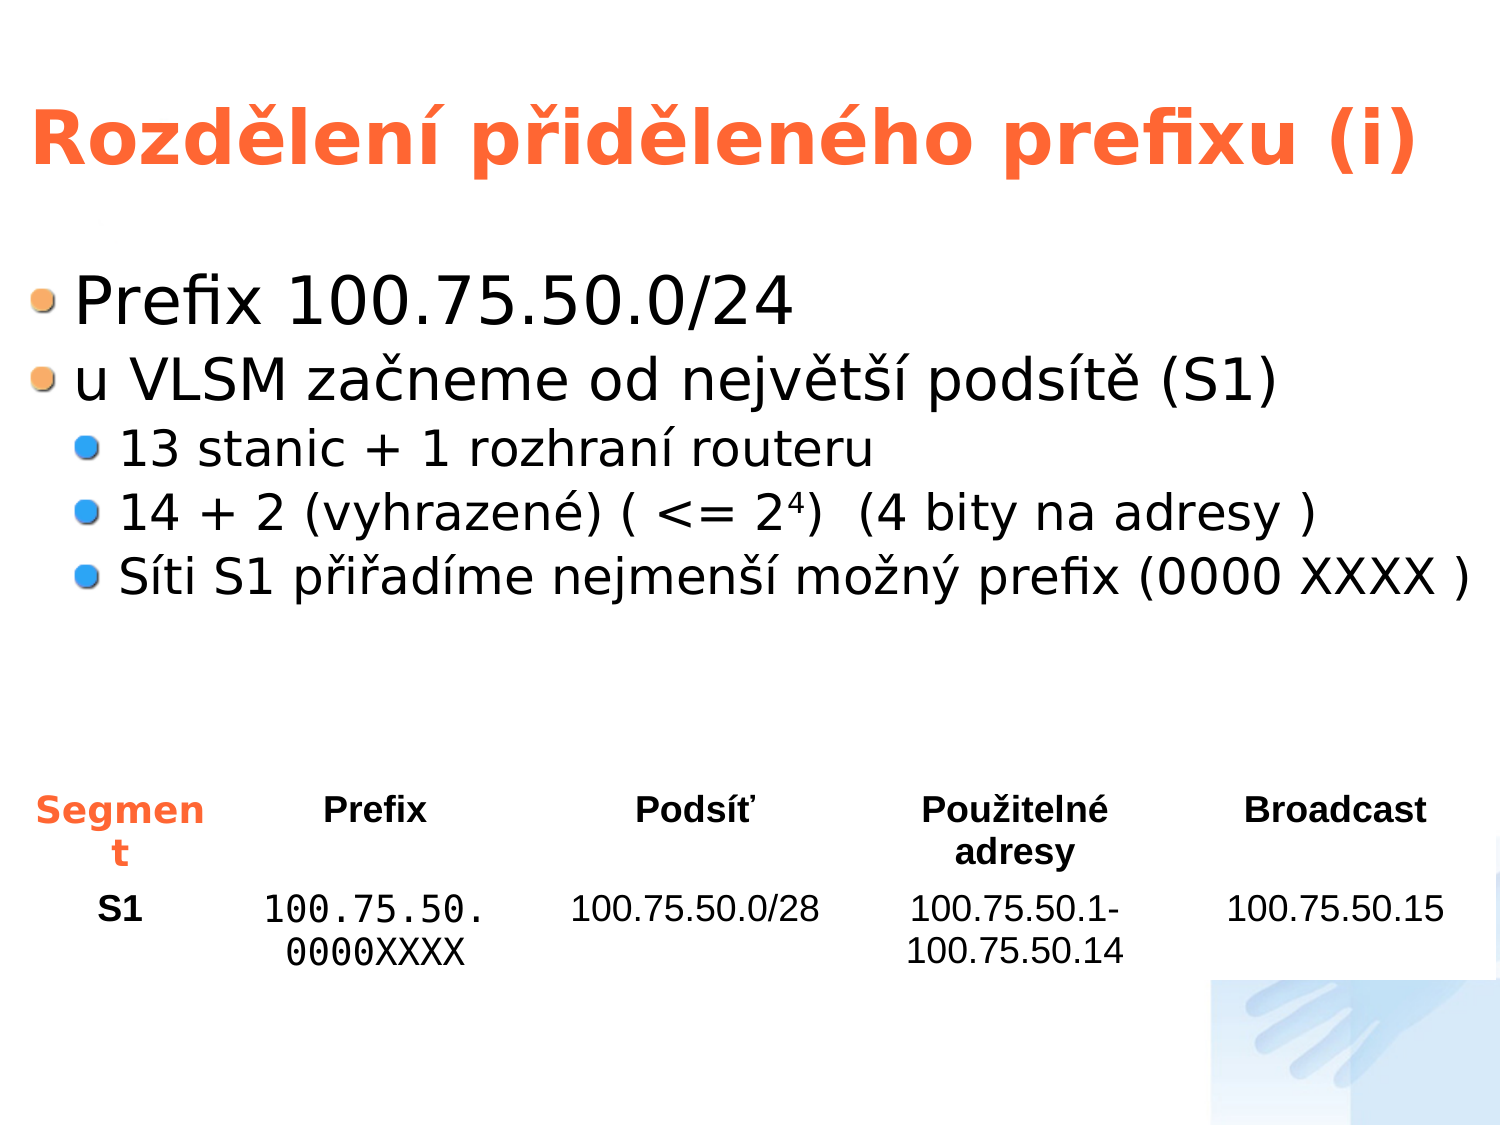

# Rozdělení přiděleného prefixu (i)
Prefix 100.75.50.0/24
u VLSM začneme od největší podsítě (S1)
13 stanic + 1 rozhraní routeru
14 + 2 (vyhrazené) ( <= 24) (4 bity na adresy )
Síti S1 přiřadíme nejmenší možný prefix (0000 XXXX )
| Segment | Prefix | Podsíť | Použitelné adresy | Broadcast |
| --- | --- | --- | --- | --- |
| S1 | 100.75.50. 0000XXXX | 100.75.50.0/28 | 100.75.50.1-100.75.50.14 | 100.75.50.15 |